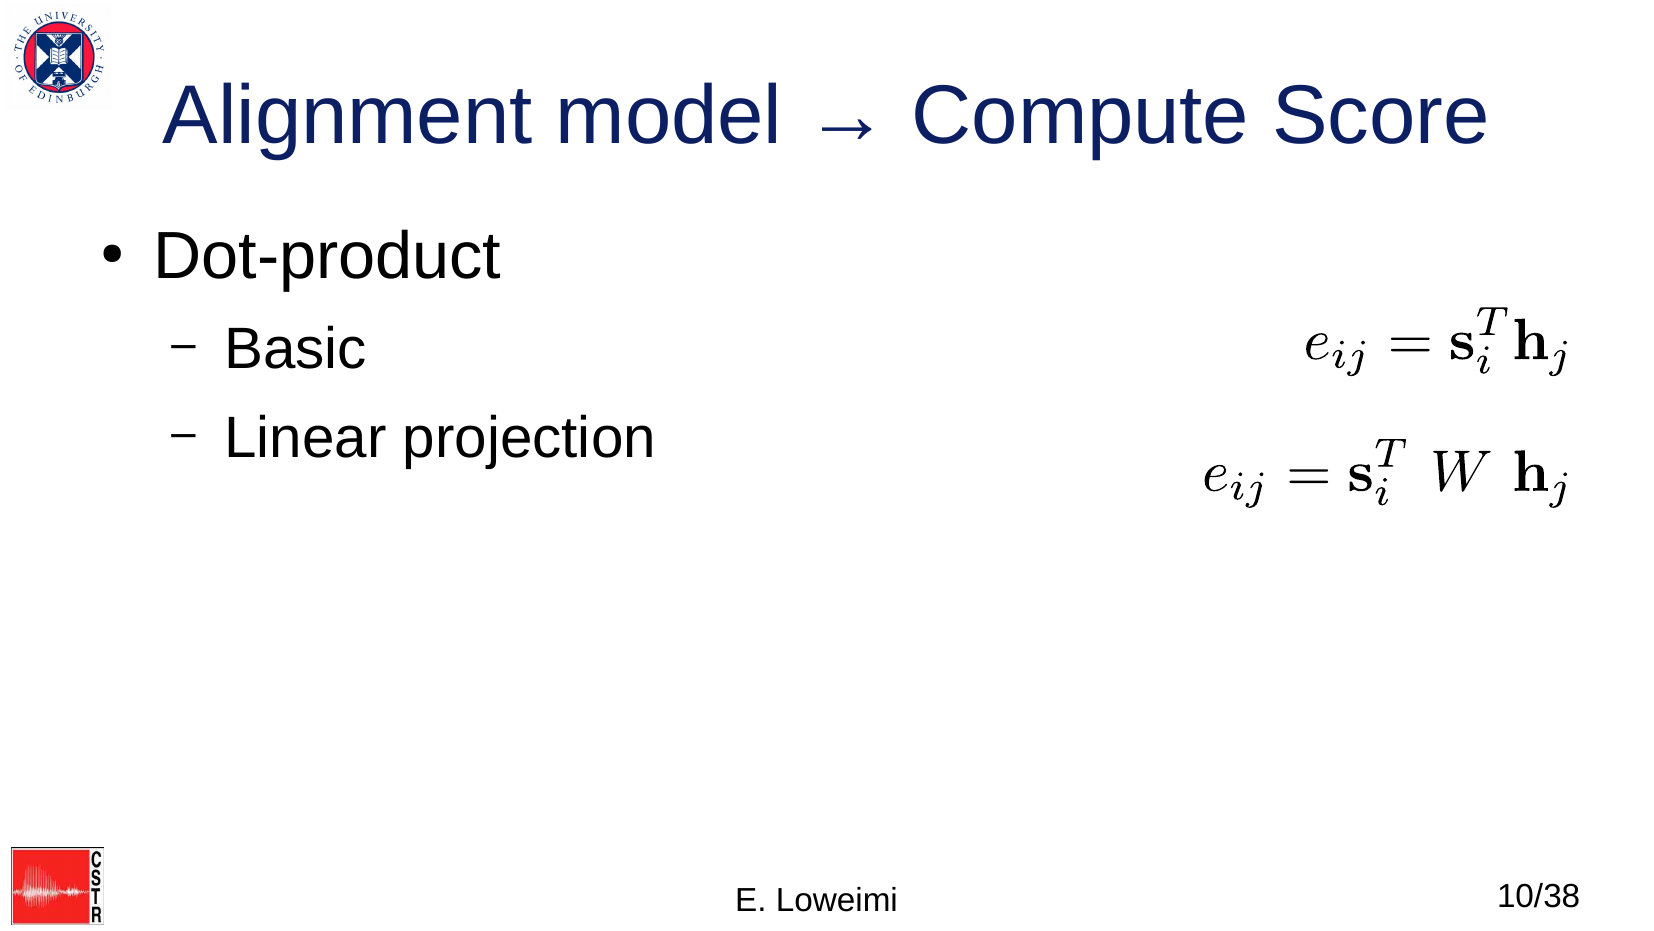

# Alignment model → Compute Score
Dot-product
Basic
Linear projection
10/38
E. Loweimi